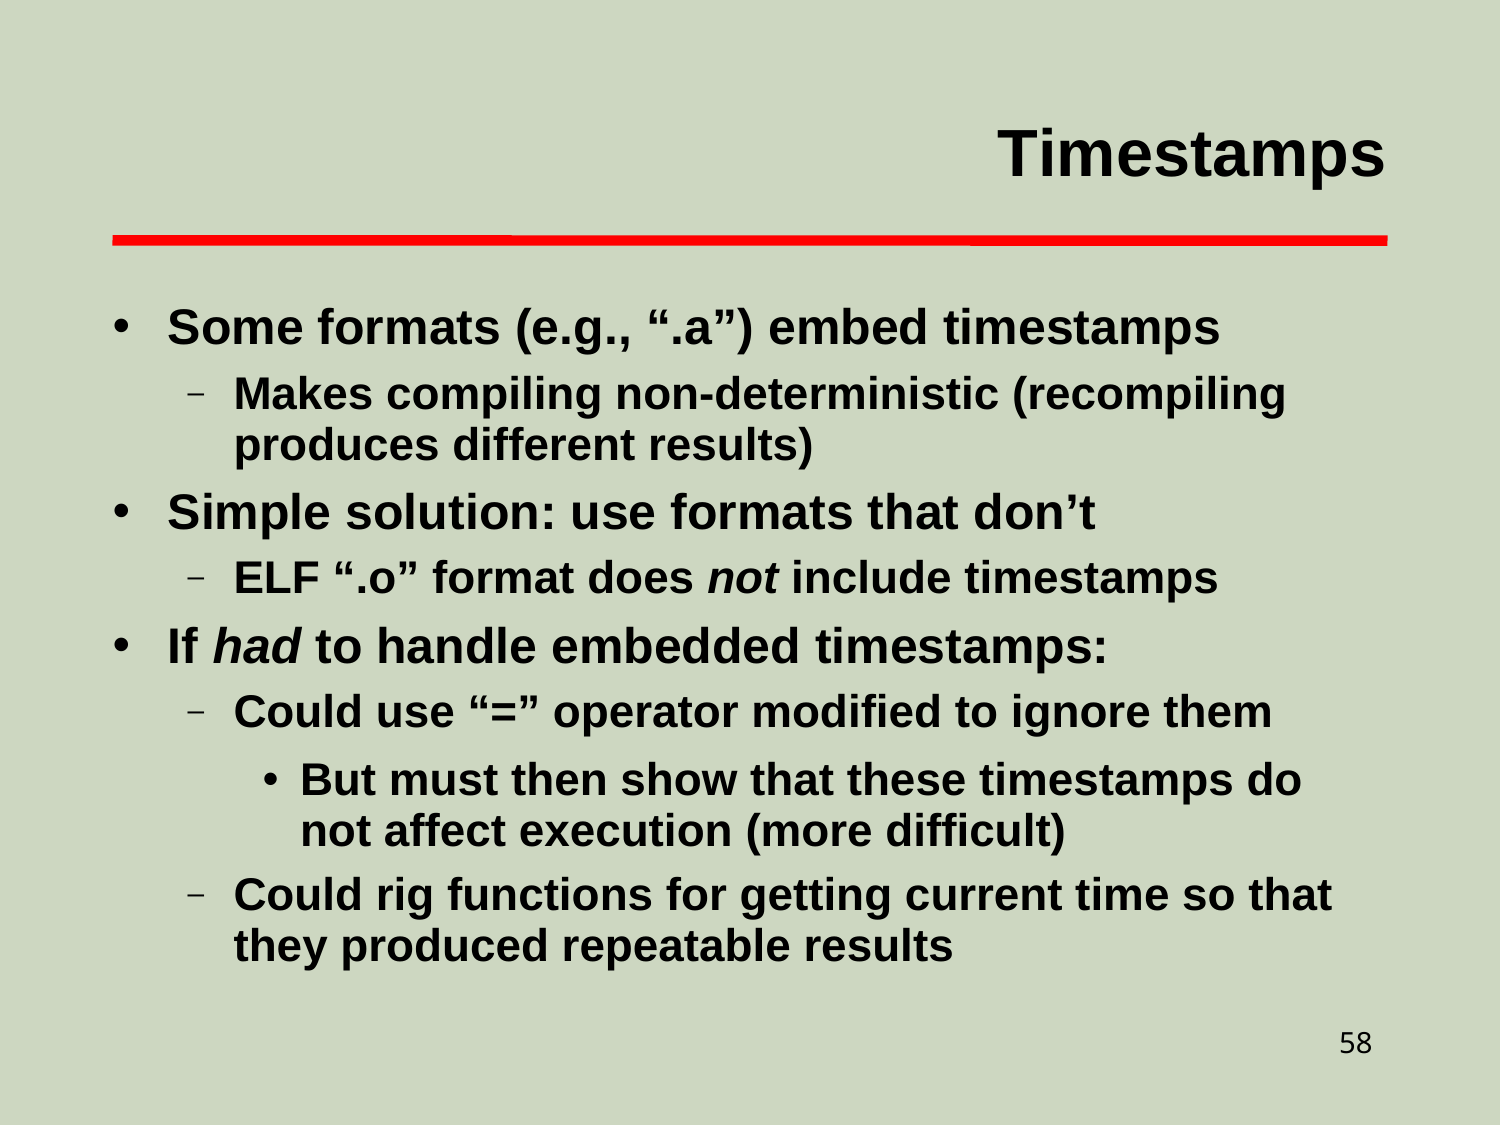

# Timestamps
Some formats (e.g., “.a”) embed timestamps
Makes compiling non-deterministic (recompiling produces different results)
Simple solution: use formats that don’t
ELF “.o” format does not include timestamps
If had to handle embedded timestamps:
Could use “=” operator modified to ignore them
But must then show that these timestamps do not affect execution (more difficult)
Could rig functions for getting current time so that they produced repeatable results